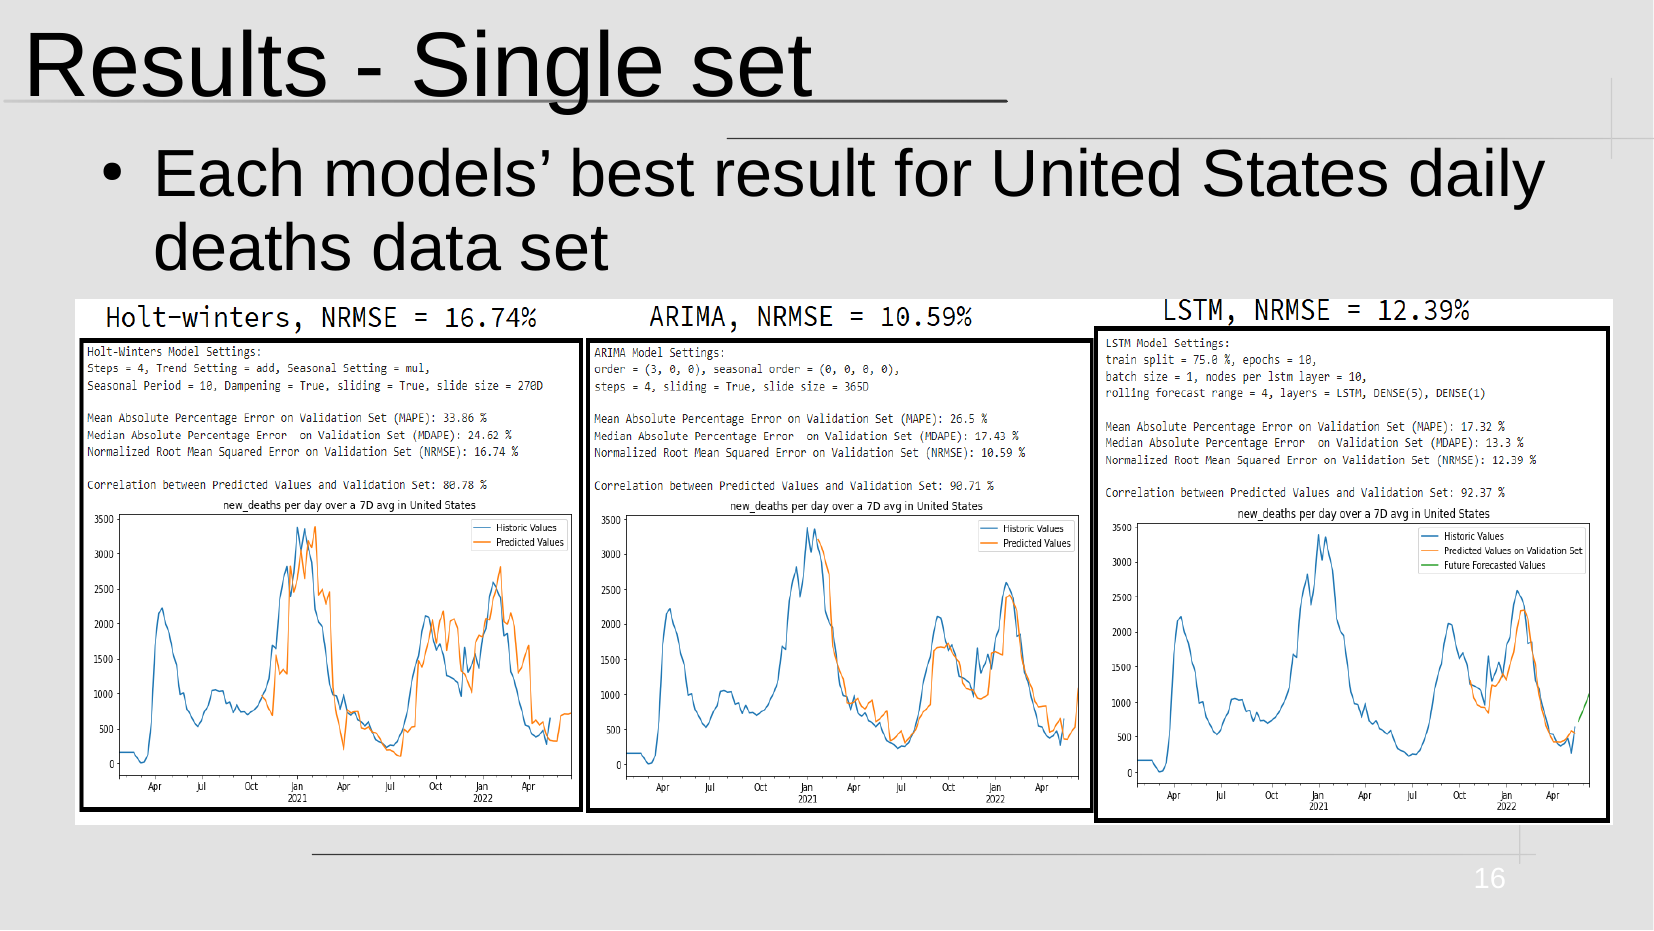

# Results - Single set
Each models’ best result for United States daily deaths data set
16